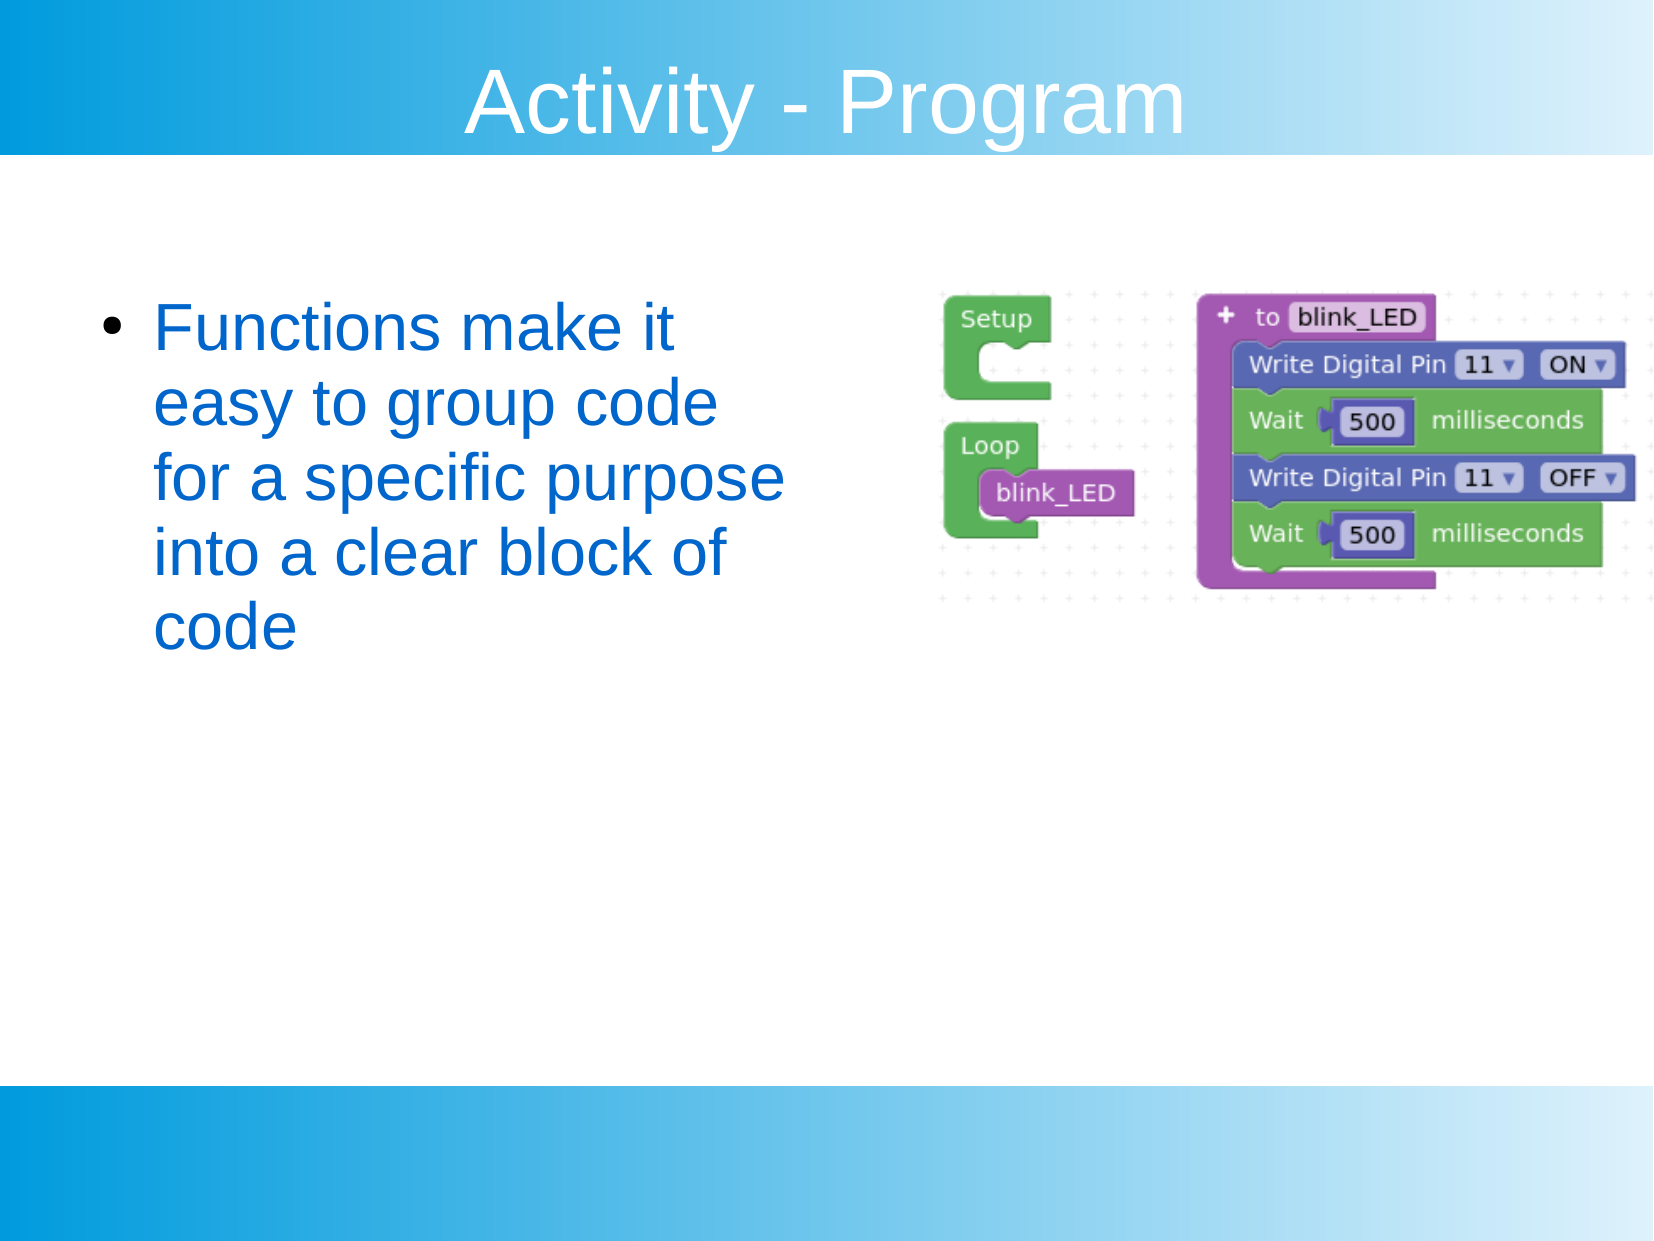

# Activity - Program
Functions make it easy to group code for a specific purpose into a clear block of code